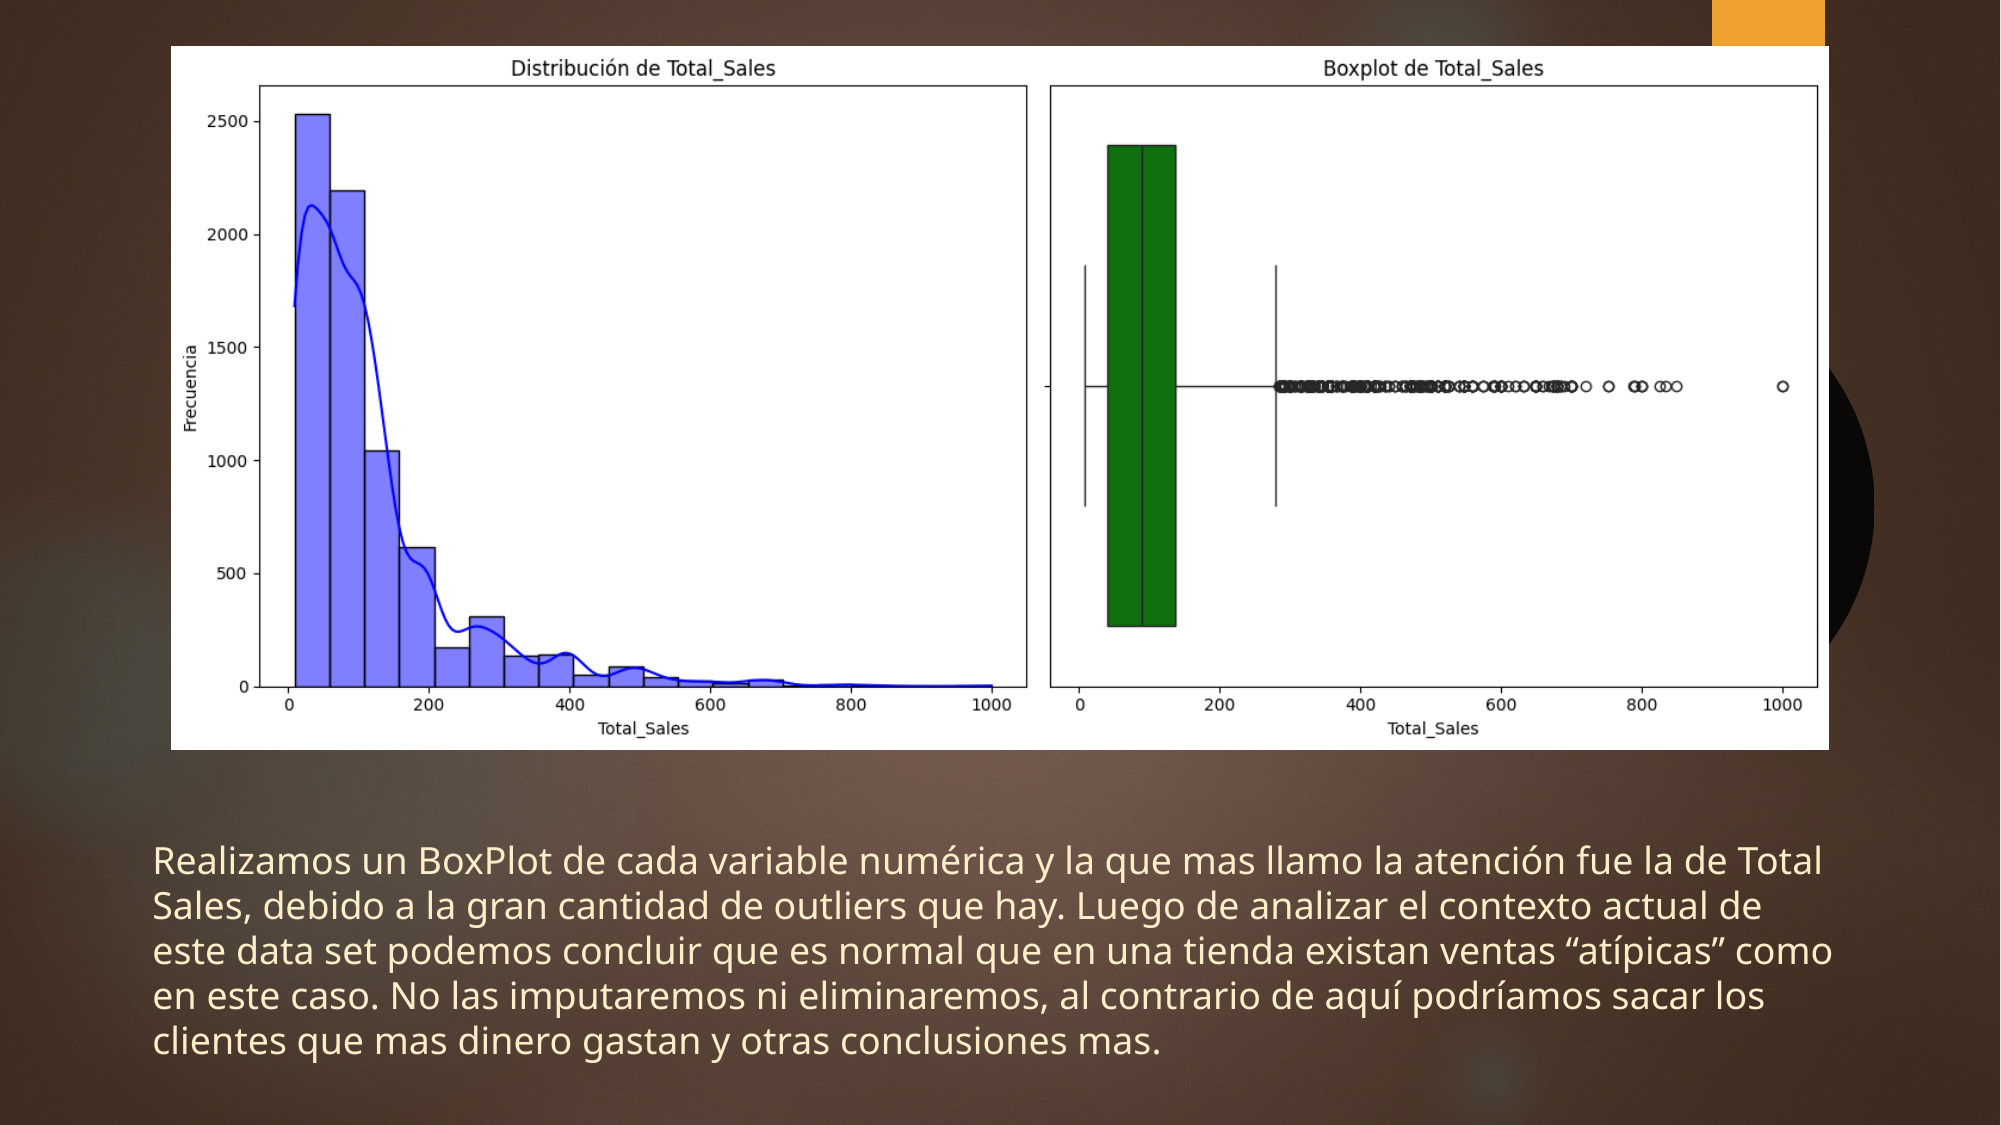

# Realizamos un BoxPlot de cada variable numérica y la que mas llamo la atención fue la de Total Sales, debido a la gran cantidad de outliers que hay. Luego de analizar el contexto actual de este data set podemos concluir que es normal que en una tienda existan ventas “atípicas” como en este caso. No las imputaremos ni eliminaremos, al contrario de aquí podríamos sacar los clientes que mas dinero gastan y otras conclusiones mas.